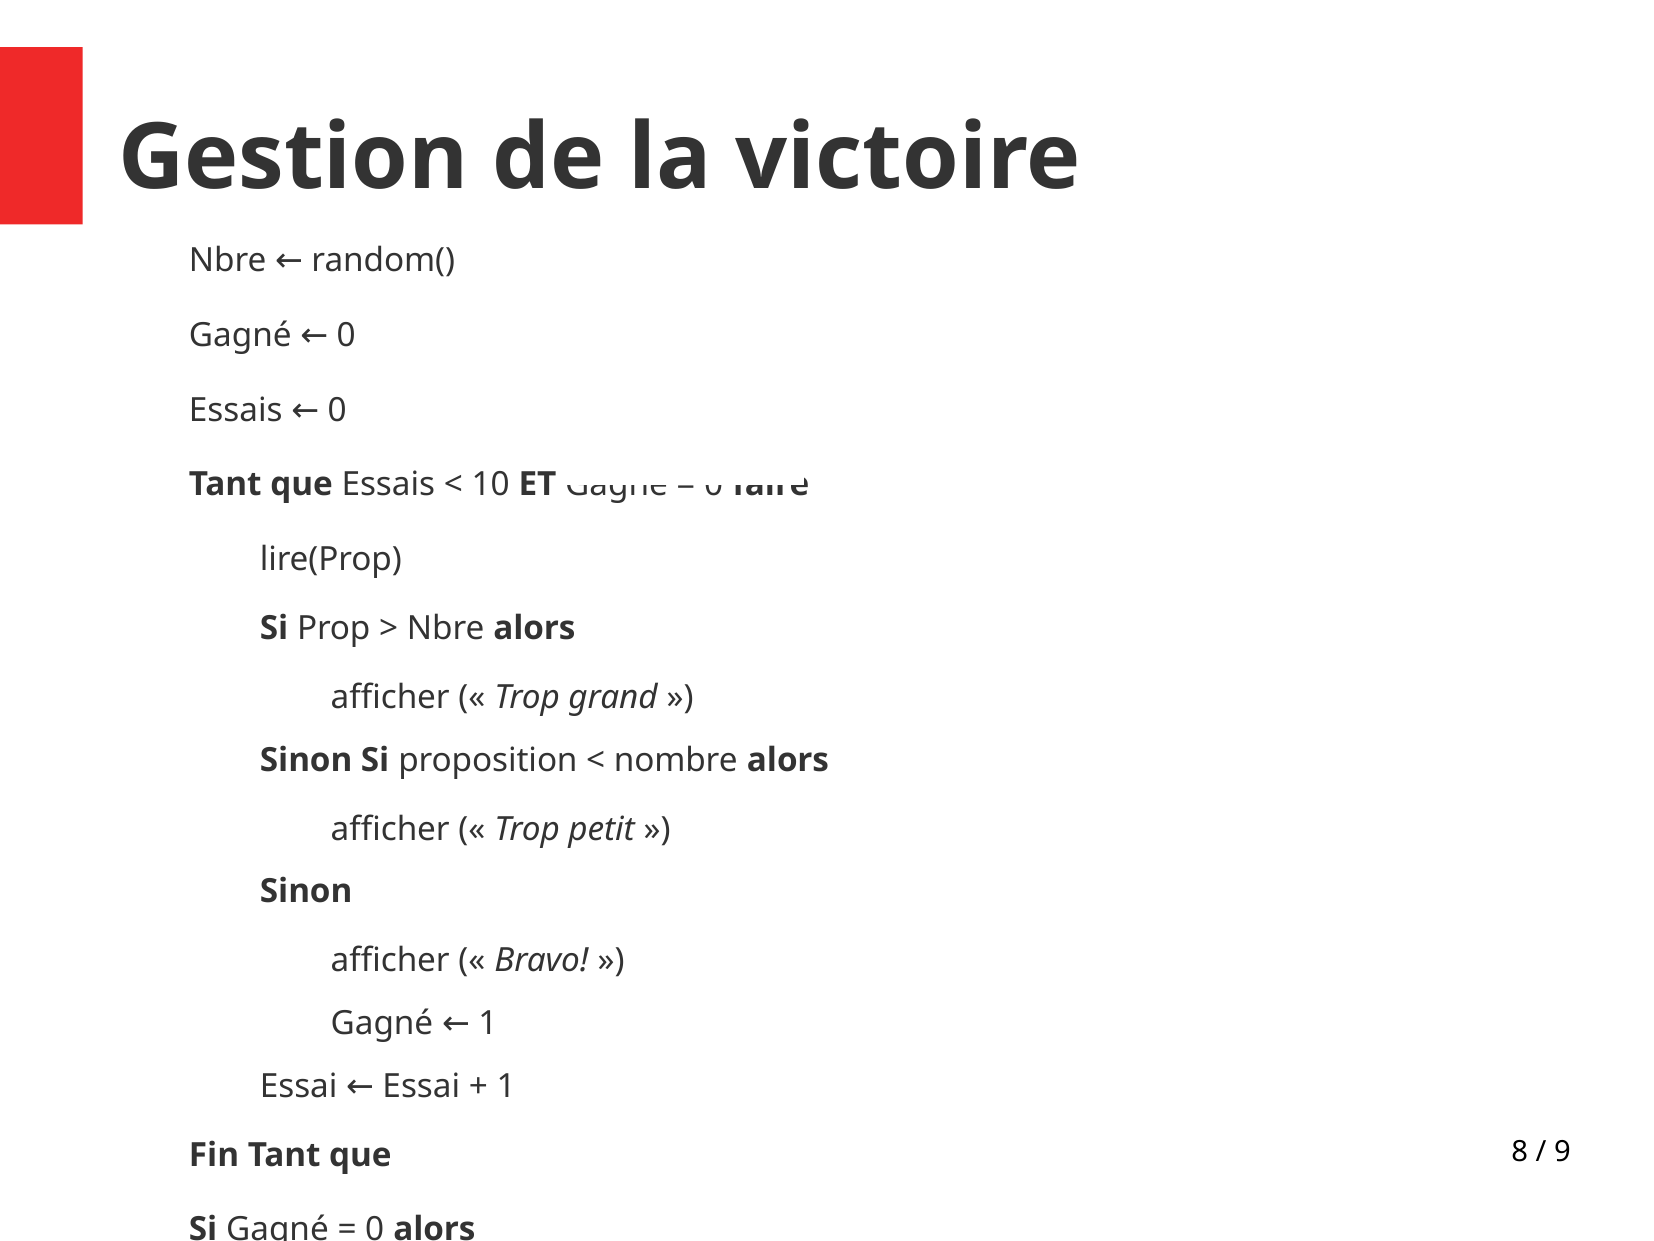

# Gestion de la victoire
Nbre ← random()
Gagné ← 0
Essais ← 0
Tant que Essais < 10 ET Gagné = 0 faire
lire(Prop)
Si Prop > Nbre alors
afficher (« Trop grand »)
Sinon Si proposition < nombre alors
afficher (« Trop petit »)
Sinon
afficher (« Bravo! »)
Gagné ← 1
Essai ← Essai + 1
Fin Tant que
Si Gagné = 0 alors
afficher (« Perdu! »)
8